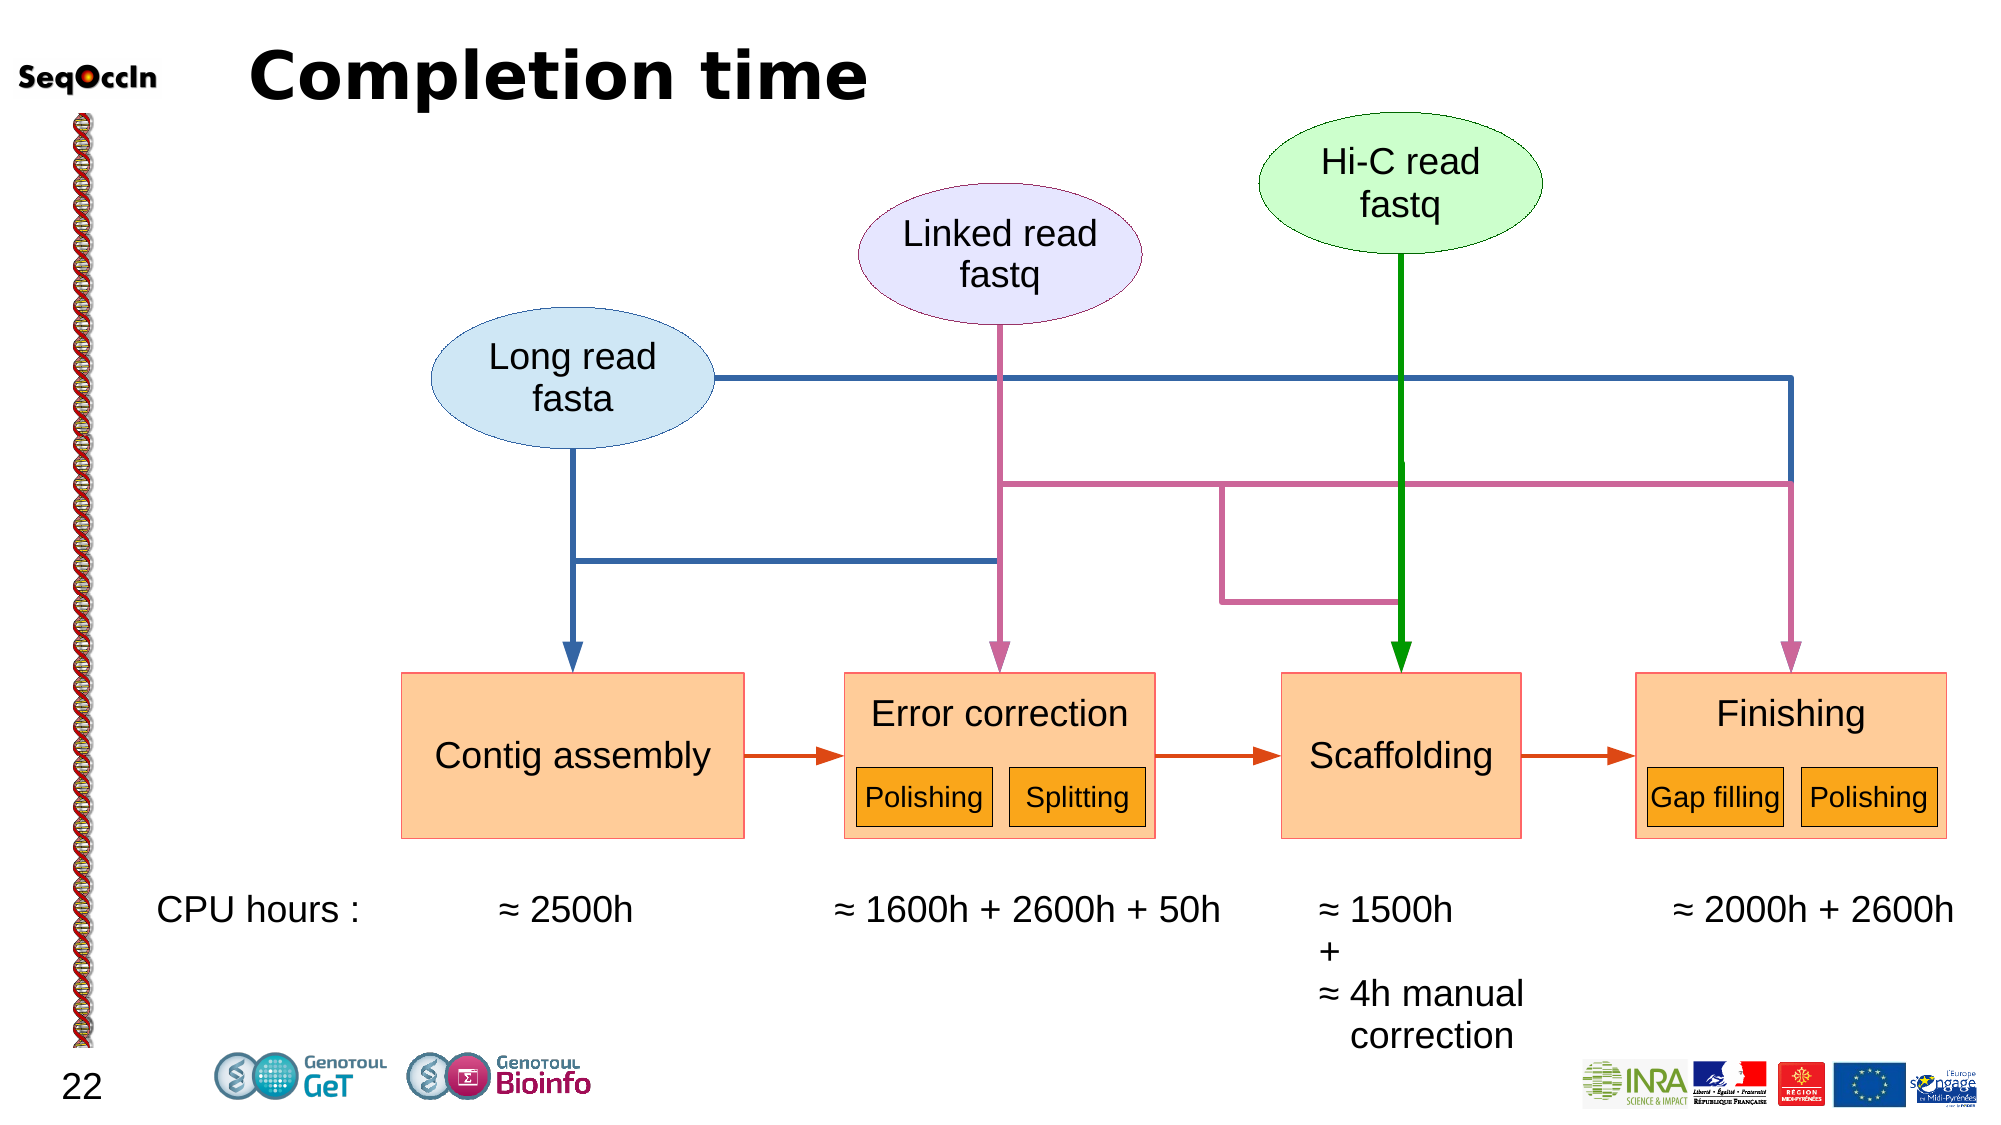

# Completion time
Hi-C read
fastq
Linked read
fastq
Long read
fasta
Contig assembly
Error correction
Scaffolding
Finishing
Polishing
Splitting
Gap filling
Polishing
CPU hours :
≈ 2500h
≈ 1600h + 2600h + 50h
≈ 1500h
+
≈ 4h manual
 correction
≈ 2000h + 2600h